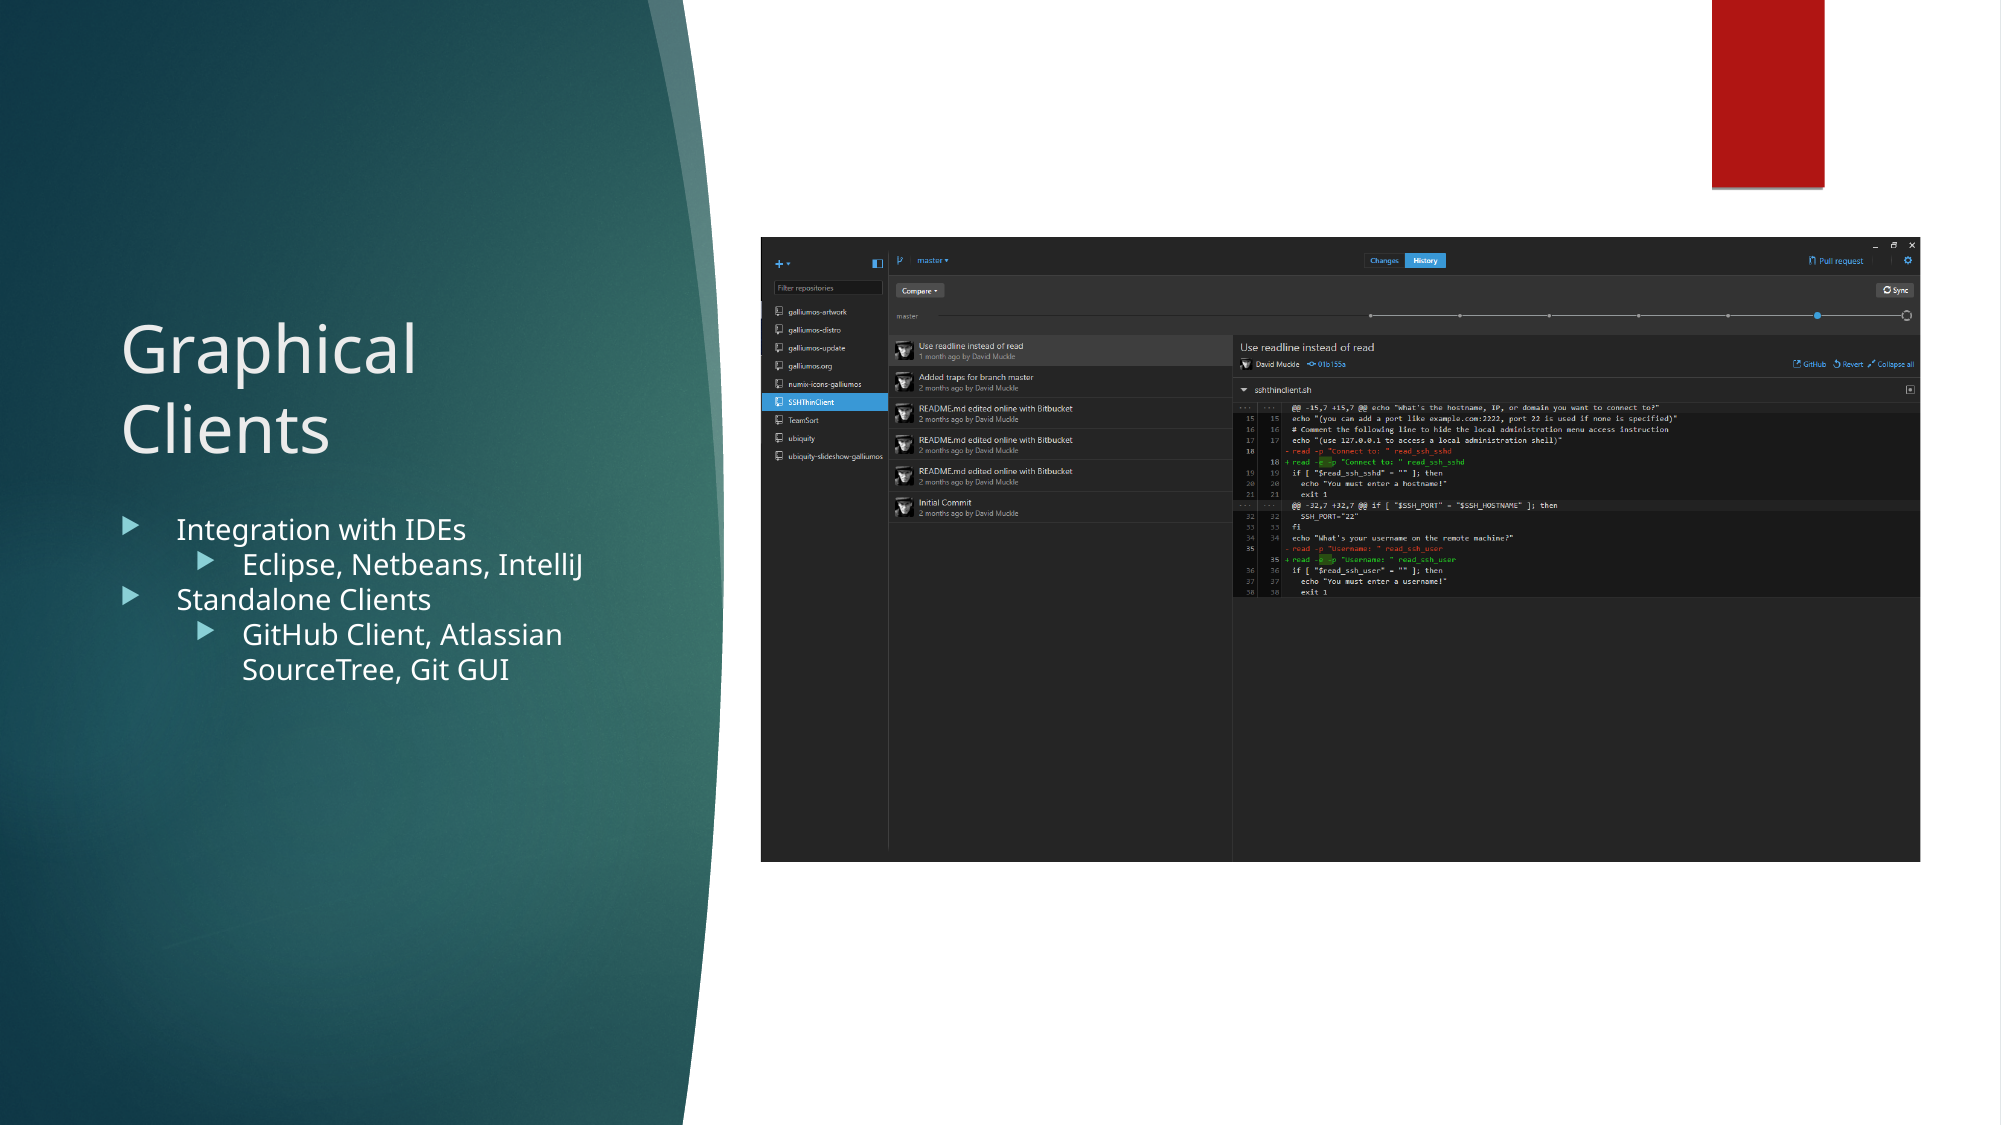

Graphical Clients
Integration with IDEs
Eclipse, Netbeans, IntelliJ
Standalone Clients
GitHub Client, Atlassian SourceTree, Git GUI